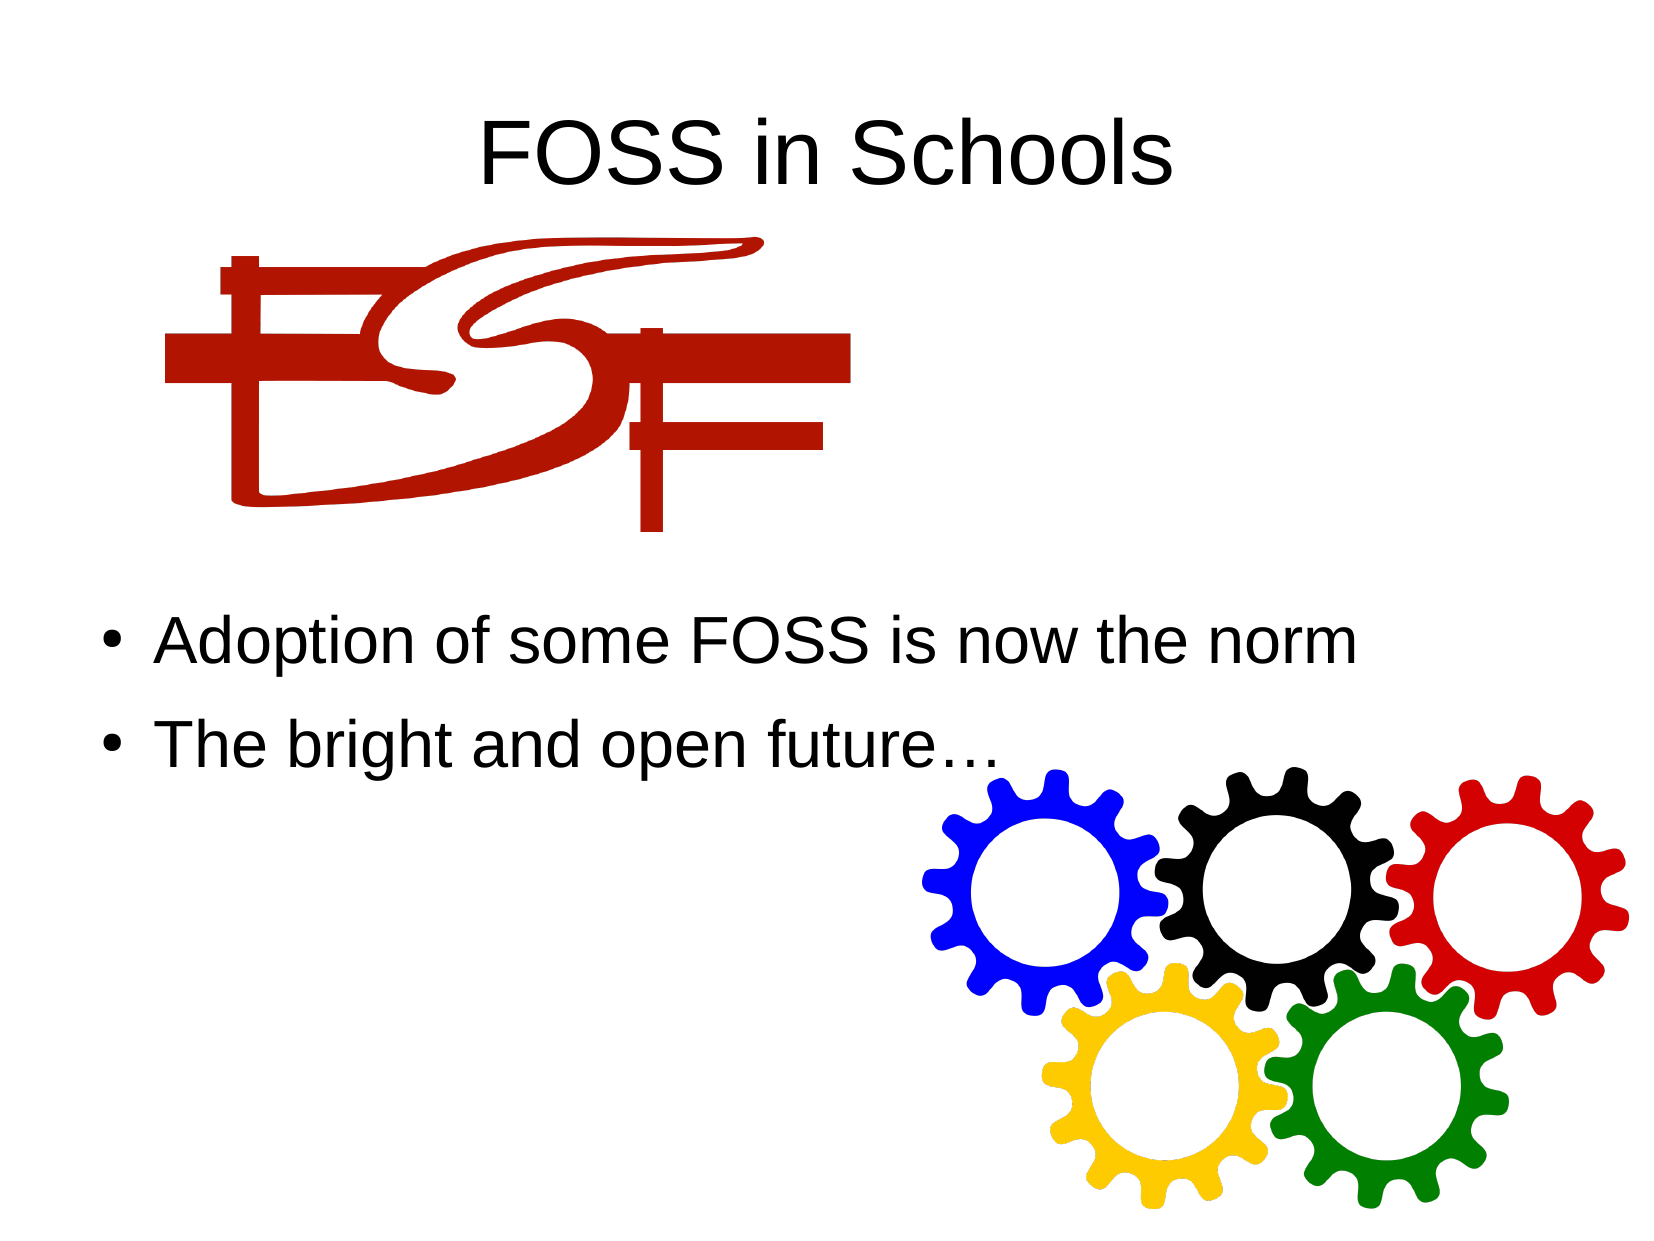

# FOSS in Schools
Adoption of some FOSS is now the norm
The bright and open future…